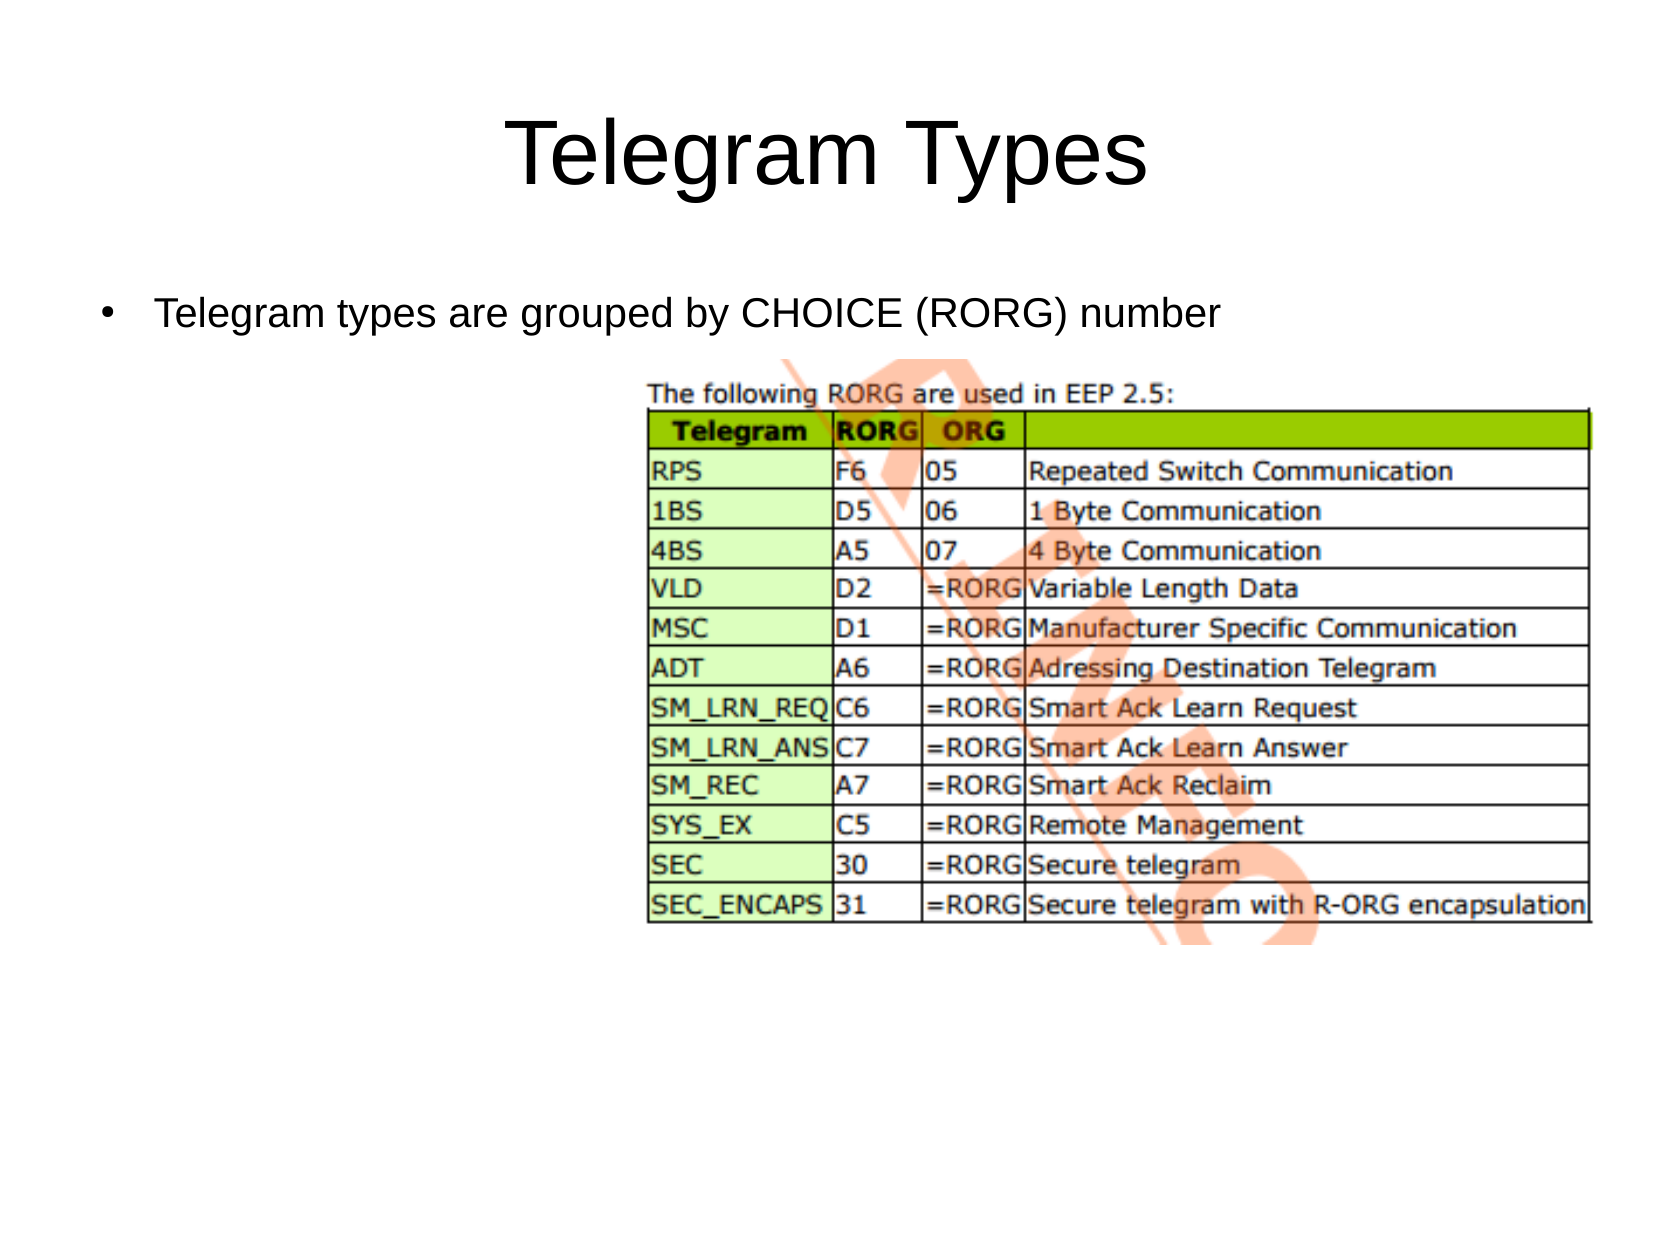

# Telegram Types
Telegram types are grouped by CHOICE (RORG) number